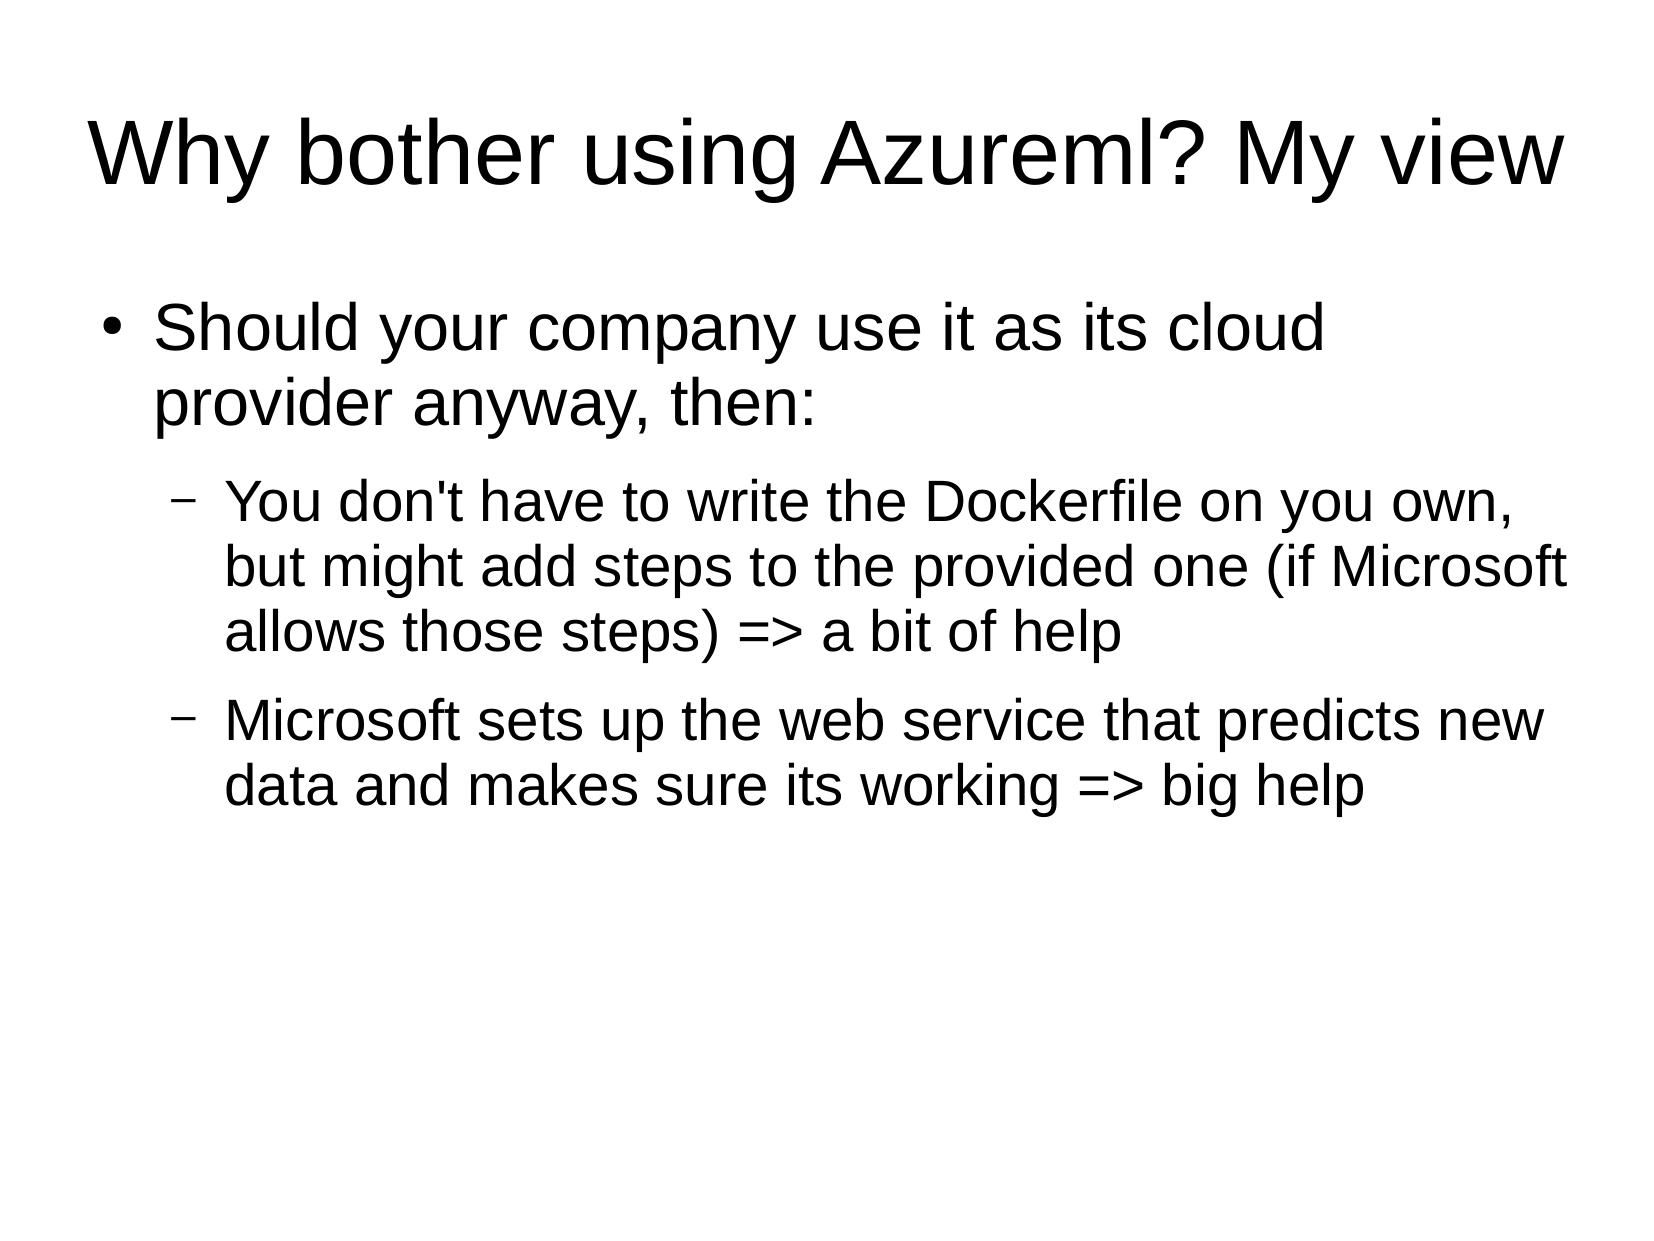

# Why bother using Azureml? My view
Should your company use it as its cloud provider anyway, then:
You don't have to write the Dockerfile on you own, but might add steps to the provided one (if Microsoft allows those steps) => a bit of help
Microsoft sets up the web service that predicts new data and makes sure its working => big help